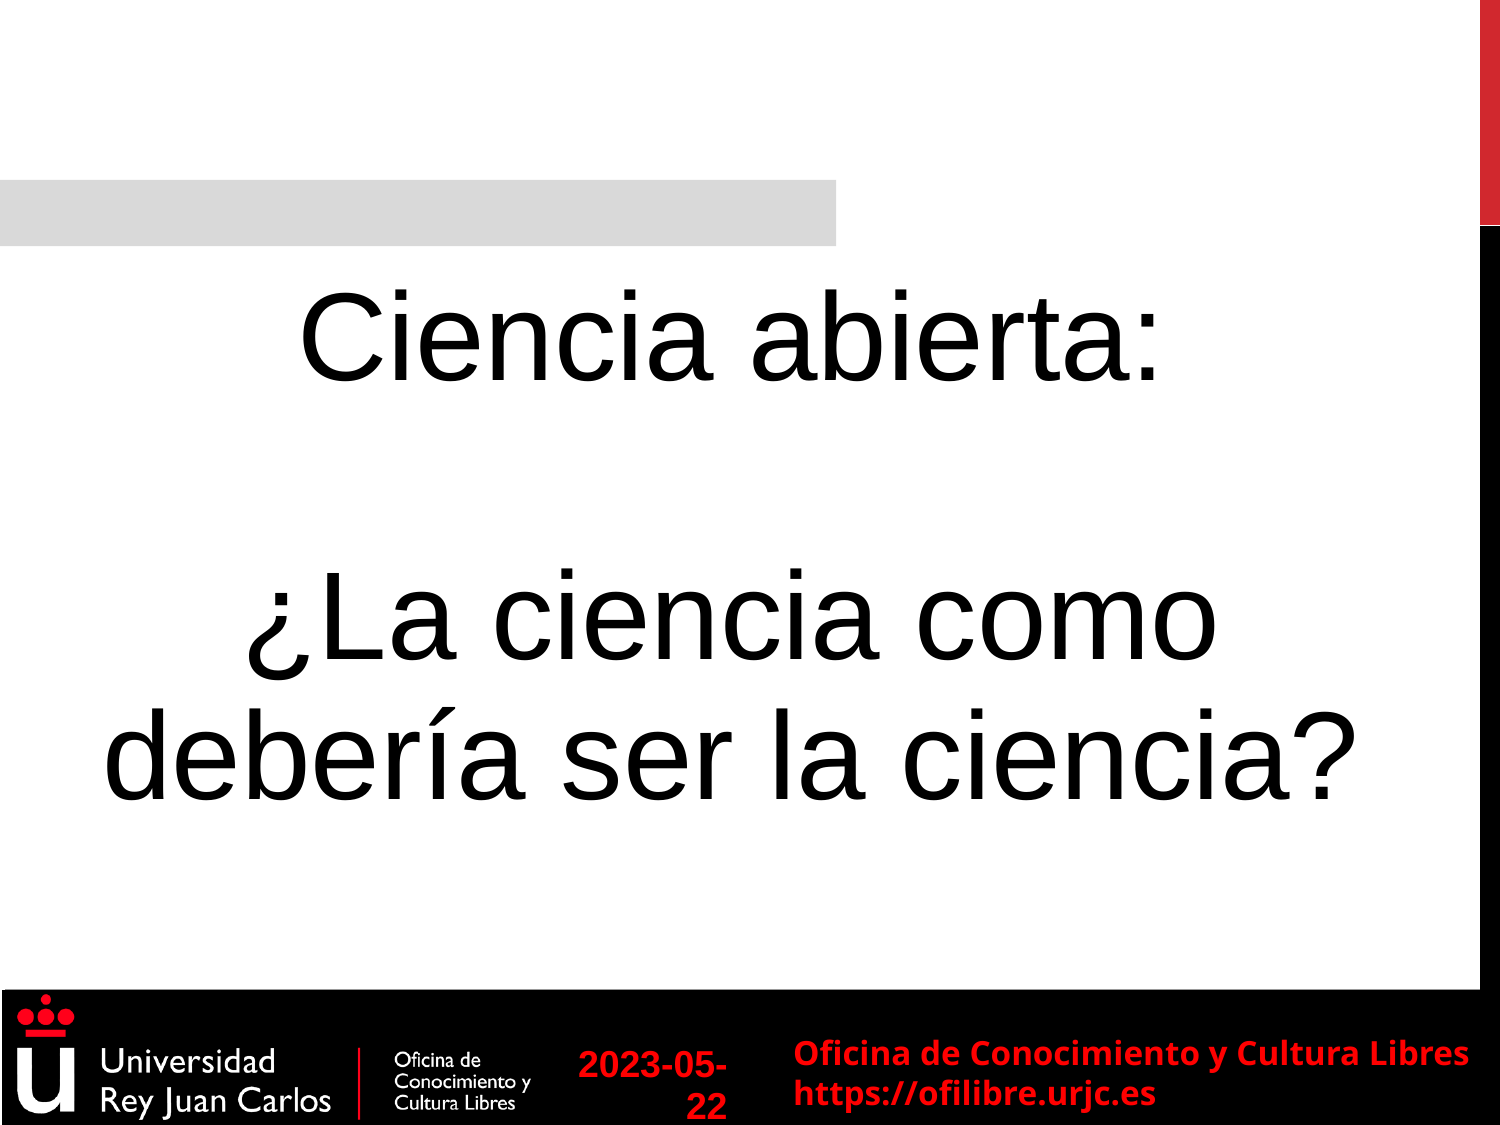

#
Ciencia abierta:
¿La ciencia como debería ser la ciencia?